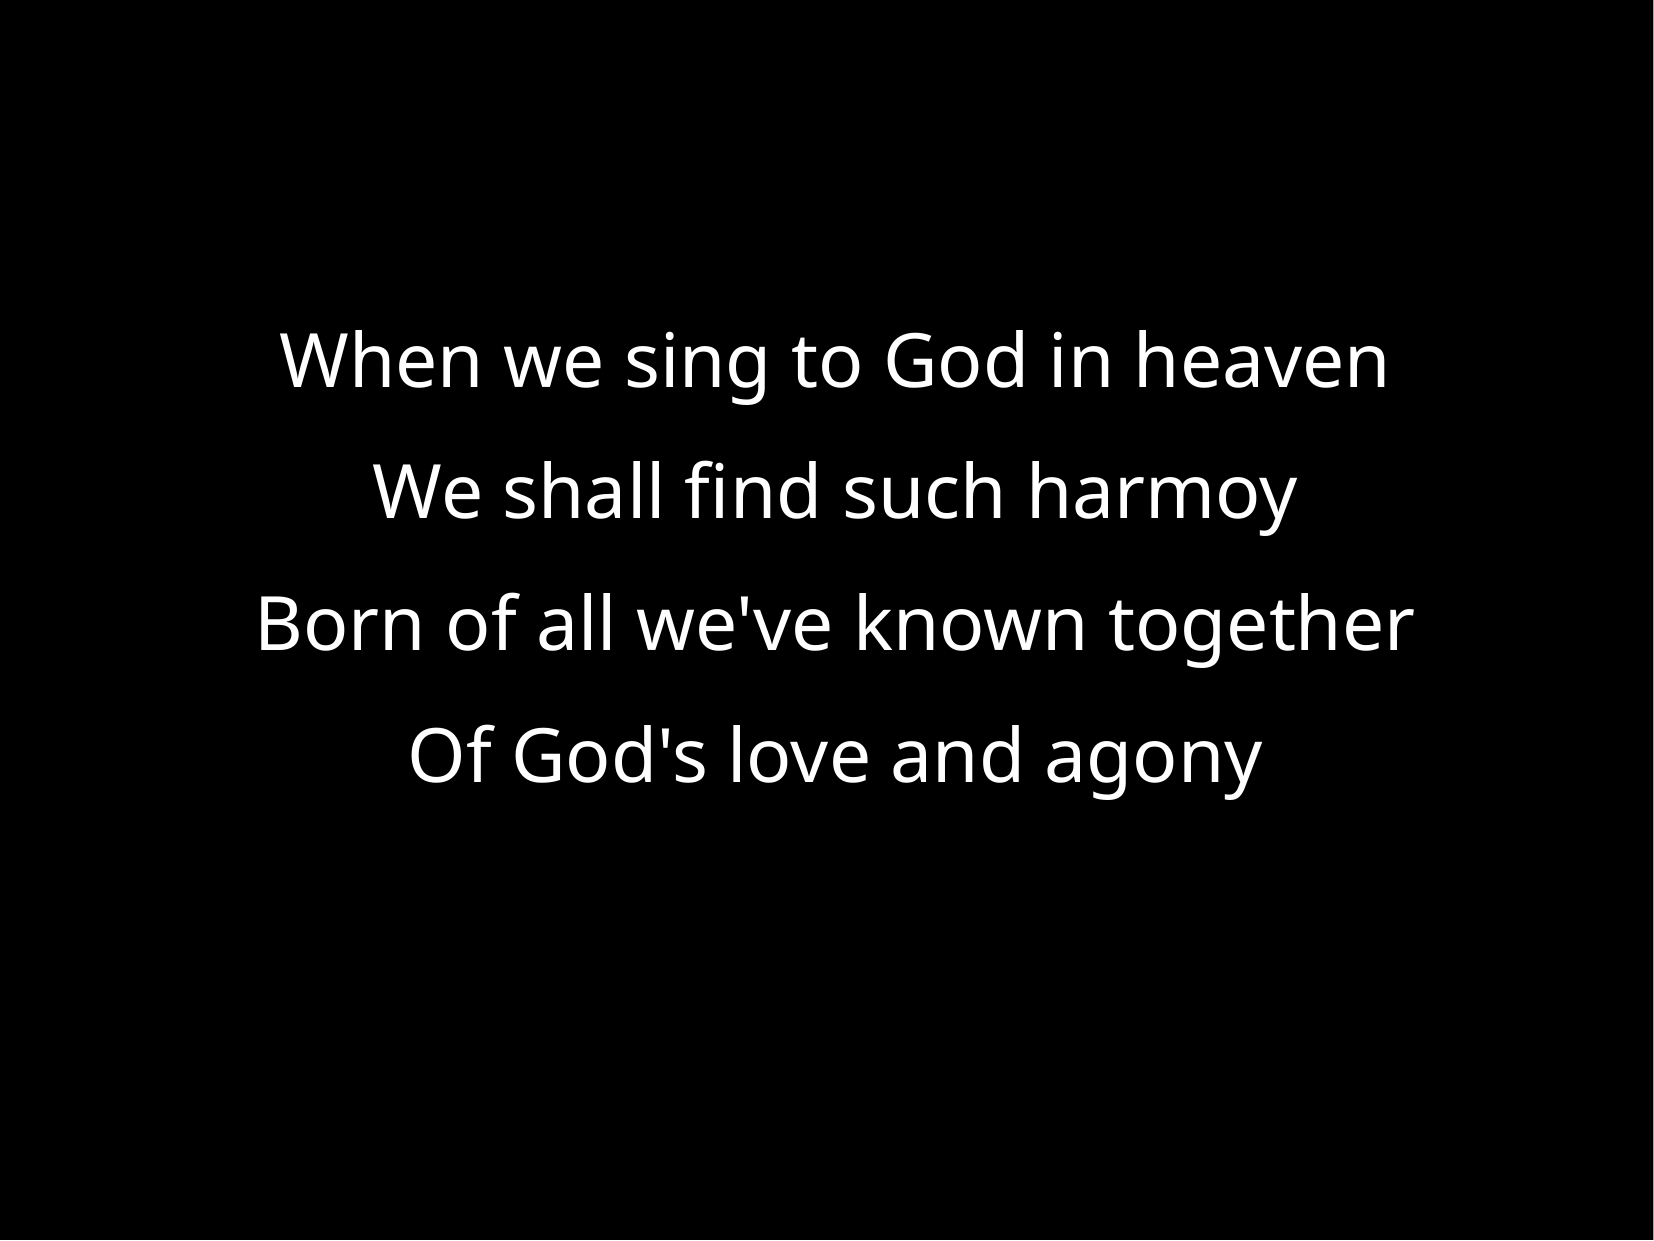

#
When we sing to God in heaven
We shall find such harmoy
Born of all we've known together
Of God's love and agony